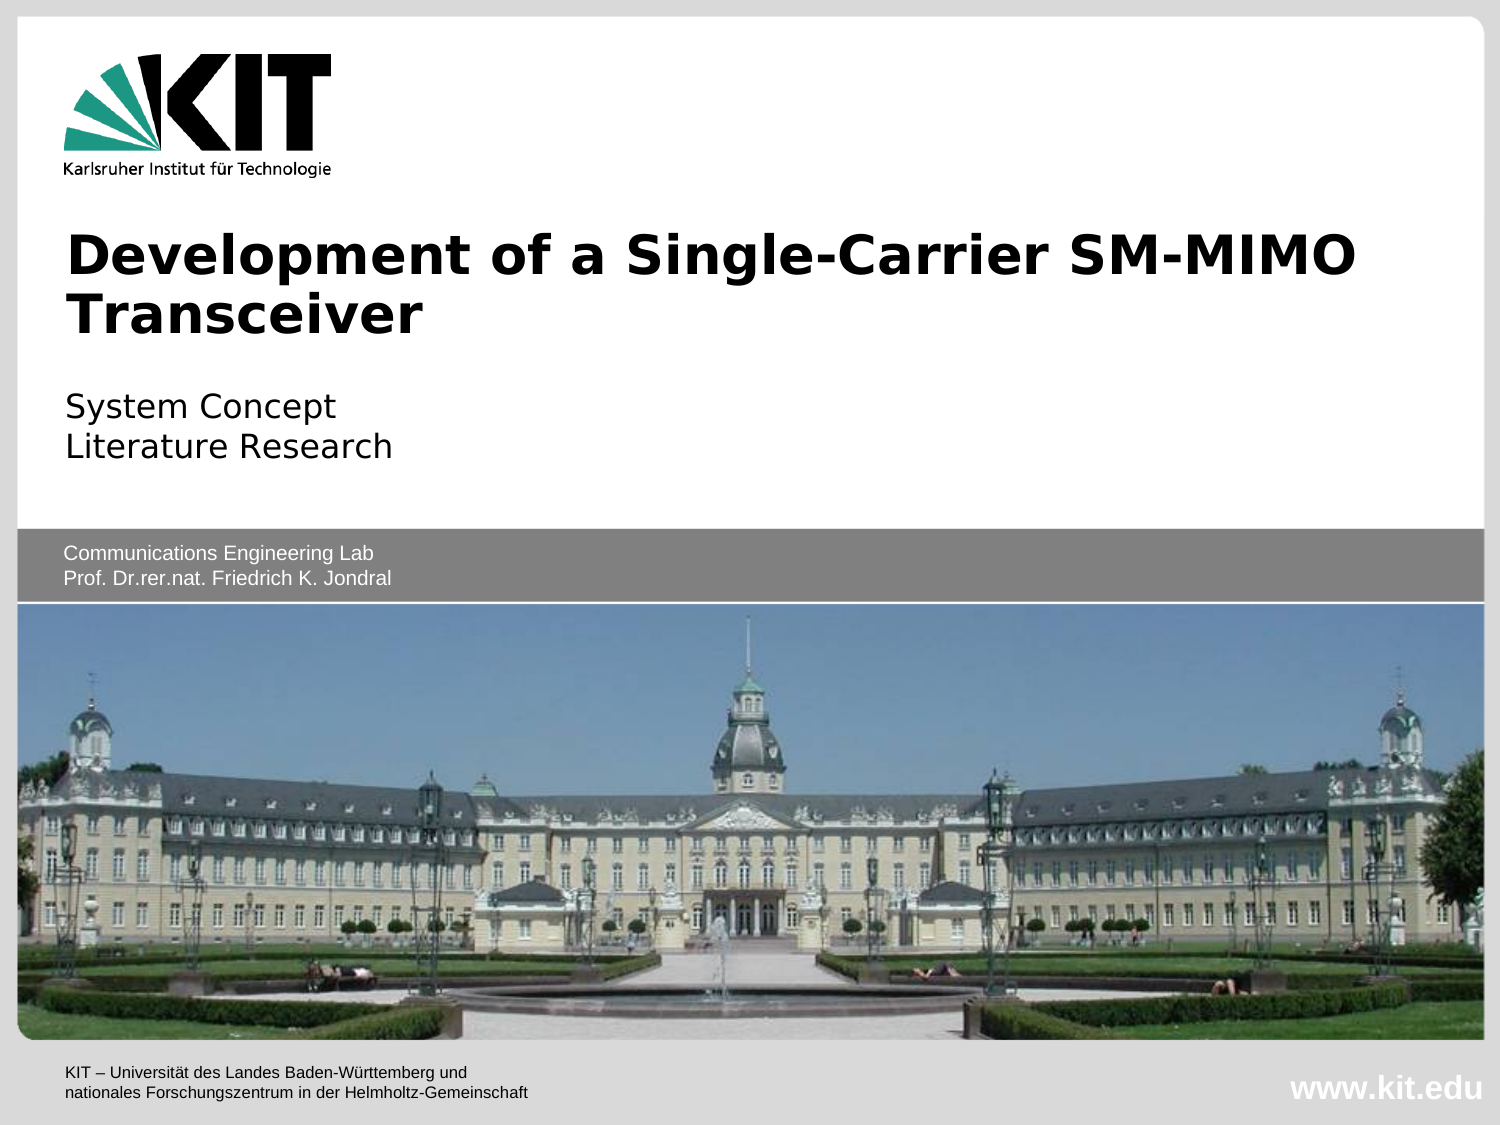

Development of a Single-Carrier SM-MIMO Transceiver
System Concept
Literature Research